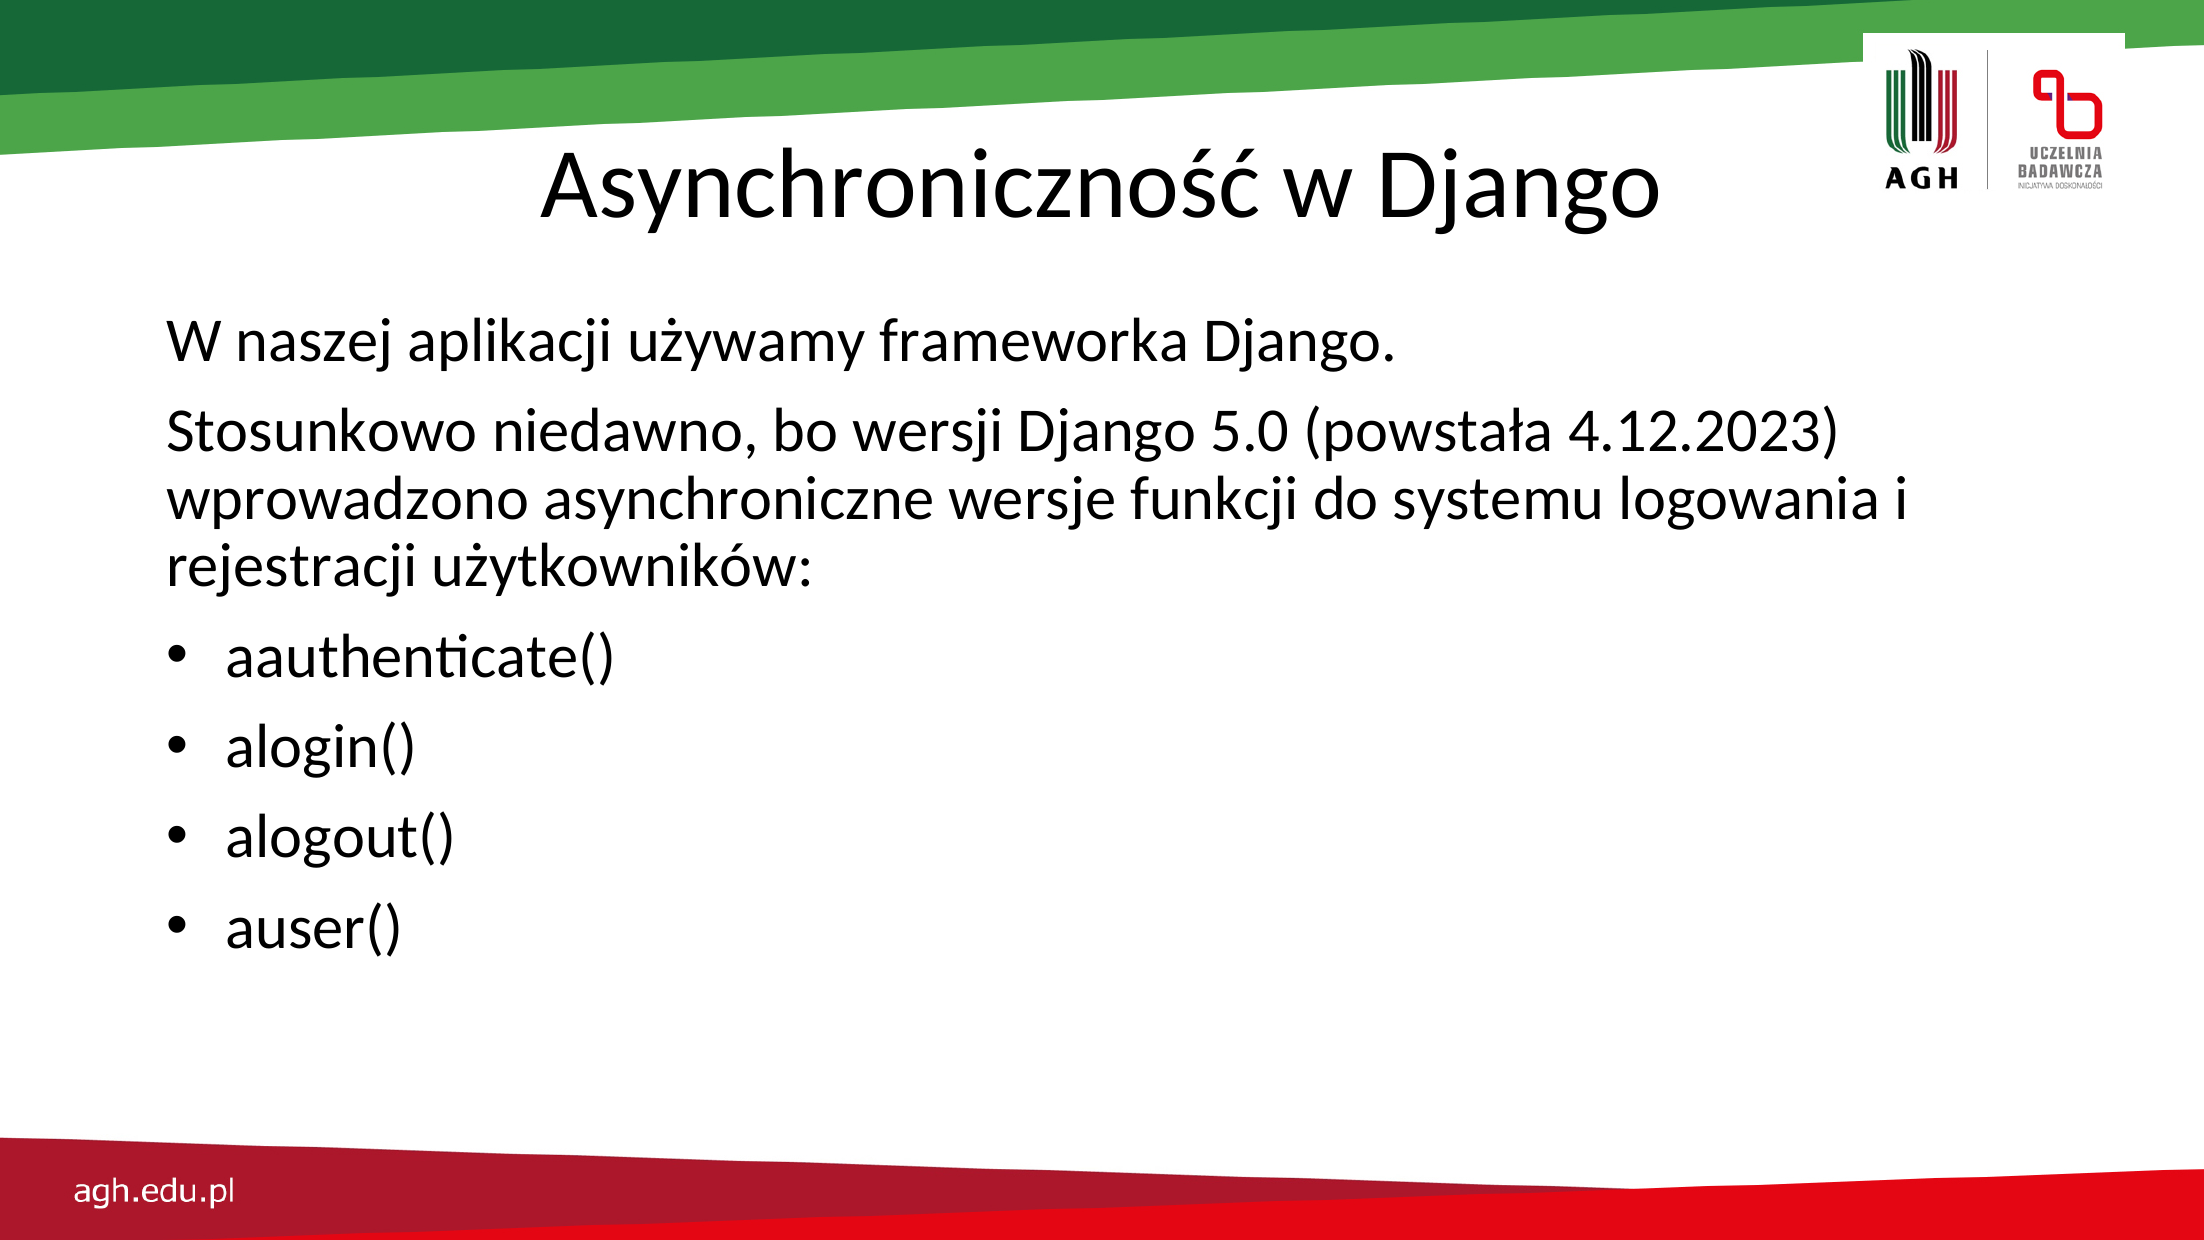

Asynchroniczność w Django
# W naszej aplikacji używamy frameworka Django.
Stosunkowo niedawno, bo wersji Django 5.0 (powstała 4.12.2023) wprowadzono asynchroniczne wersje funkcji do systemu logowania i rejestracji użytkowników:
aauthenticate()
alogin()
alogout()
auser()